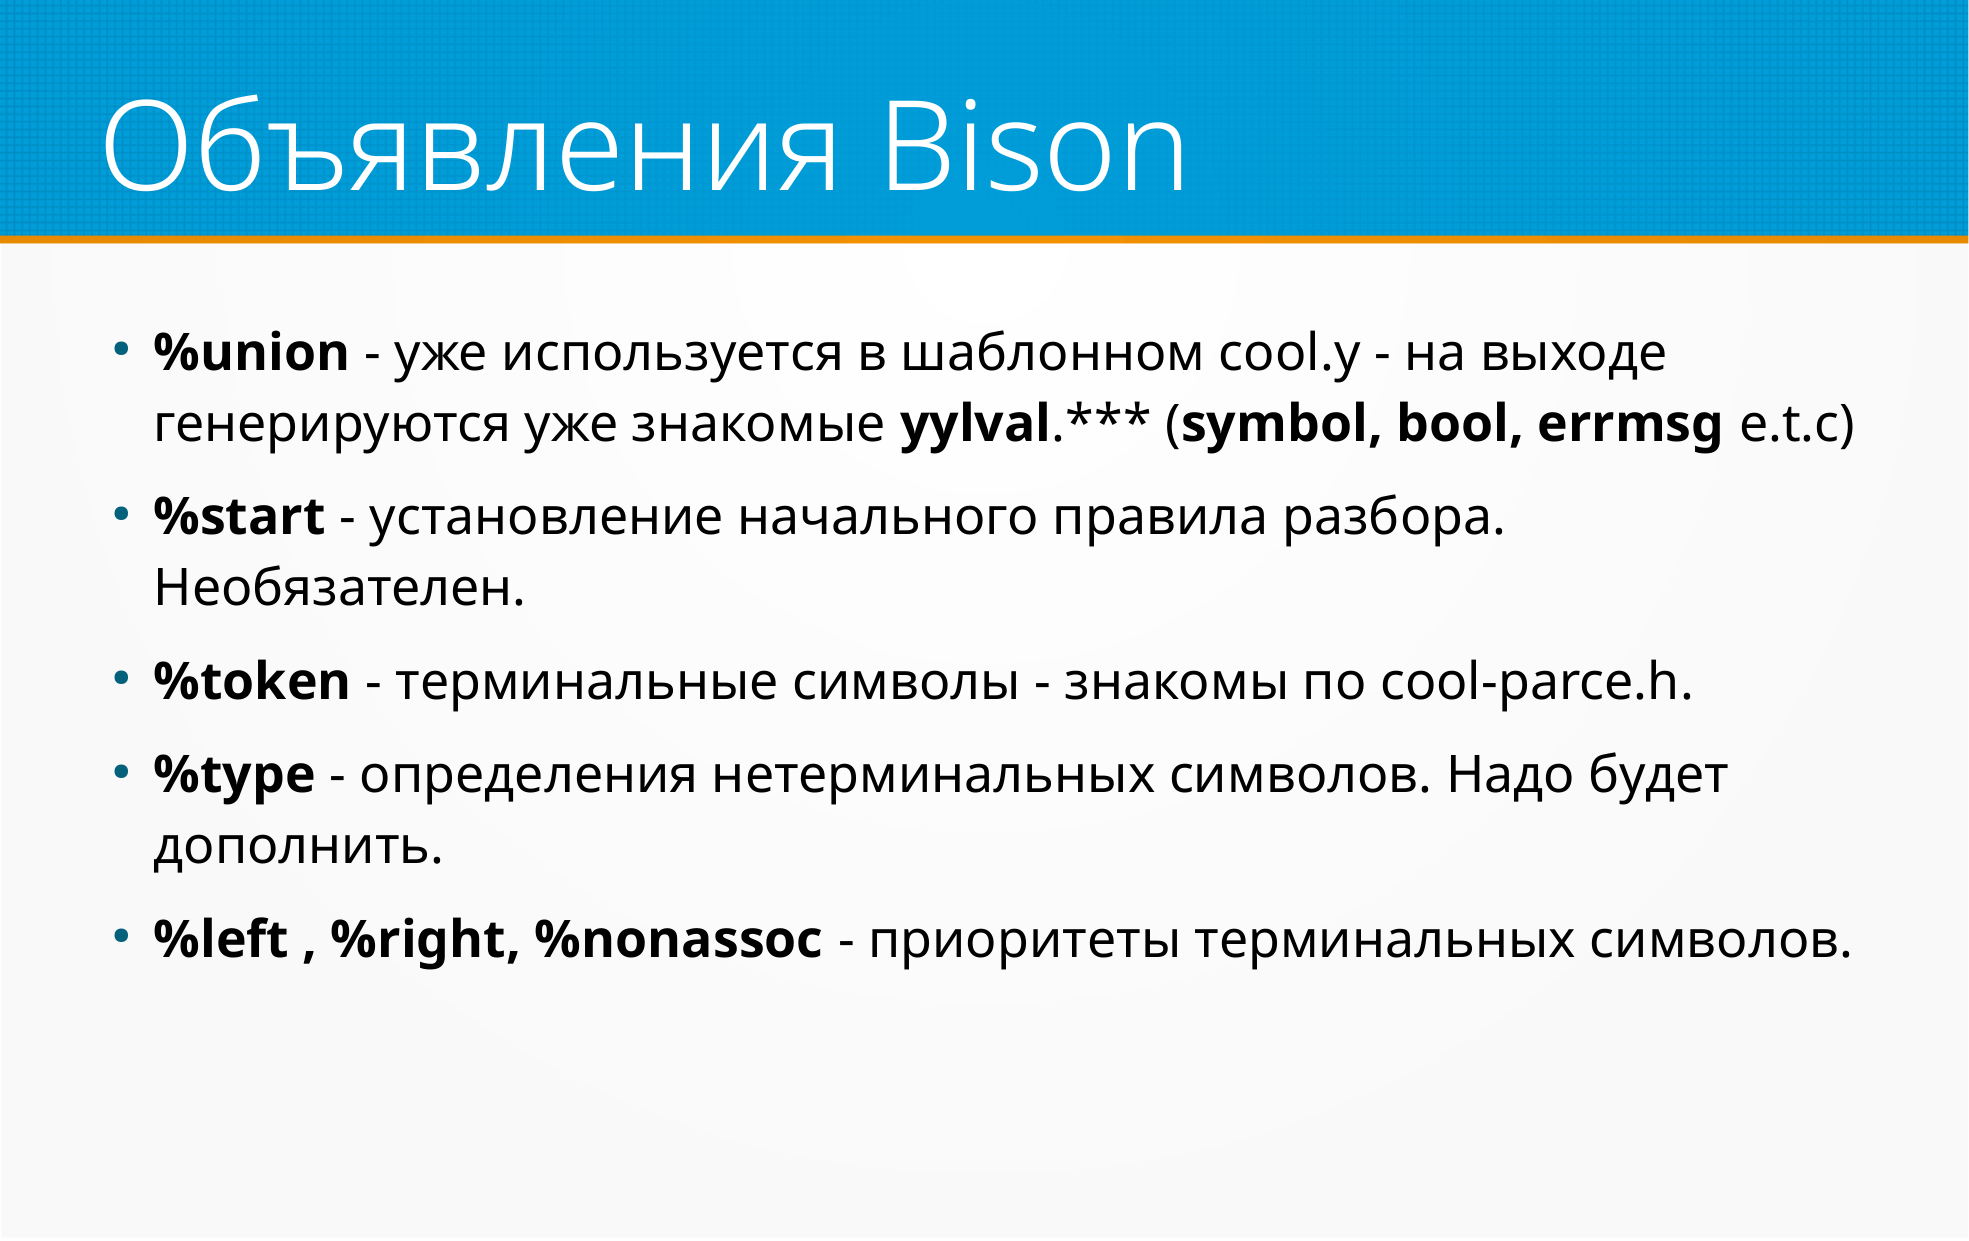

# Объявления Bison
%union - уже используется в шаблонном cool.y - на выходе генерируются уже знакомые yylval.*** (symbol, bool, errmsg e.t.c)
%start - установление начального правила разбора. Необязателен.
%token - терминальные символы - знакомы по cool-parce.h.
%type - определения нетерминальных символов. Надо будет дополнить.
%left , %right, %nonassoc - приоритеты терминальных символов.